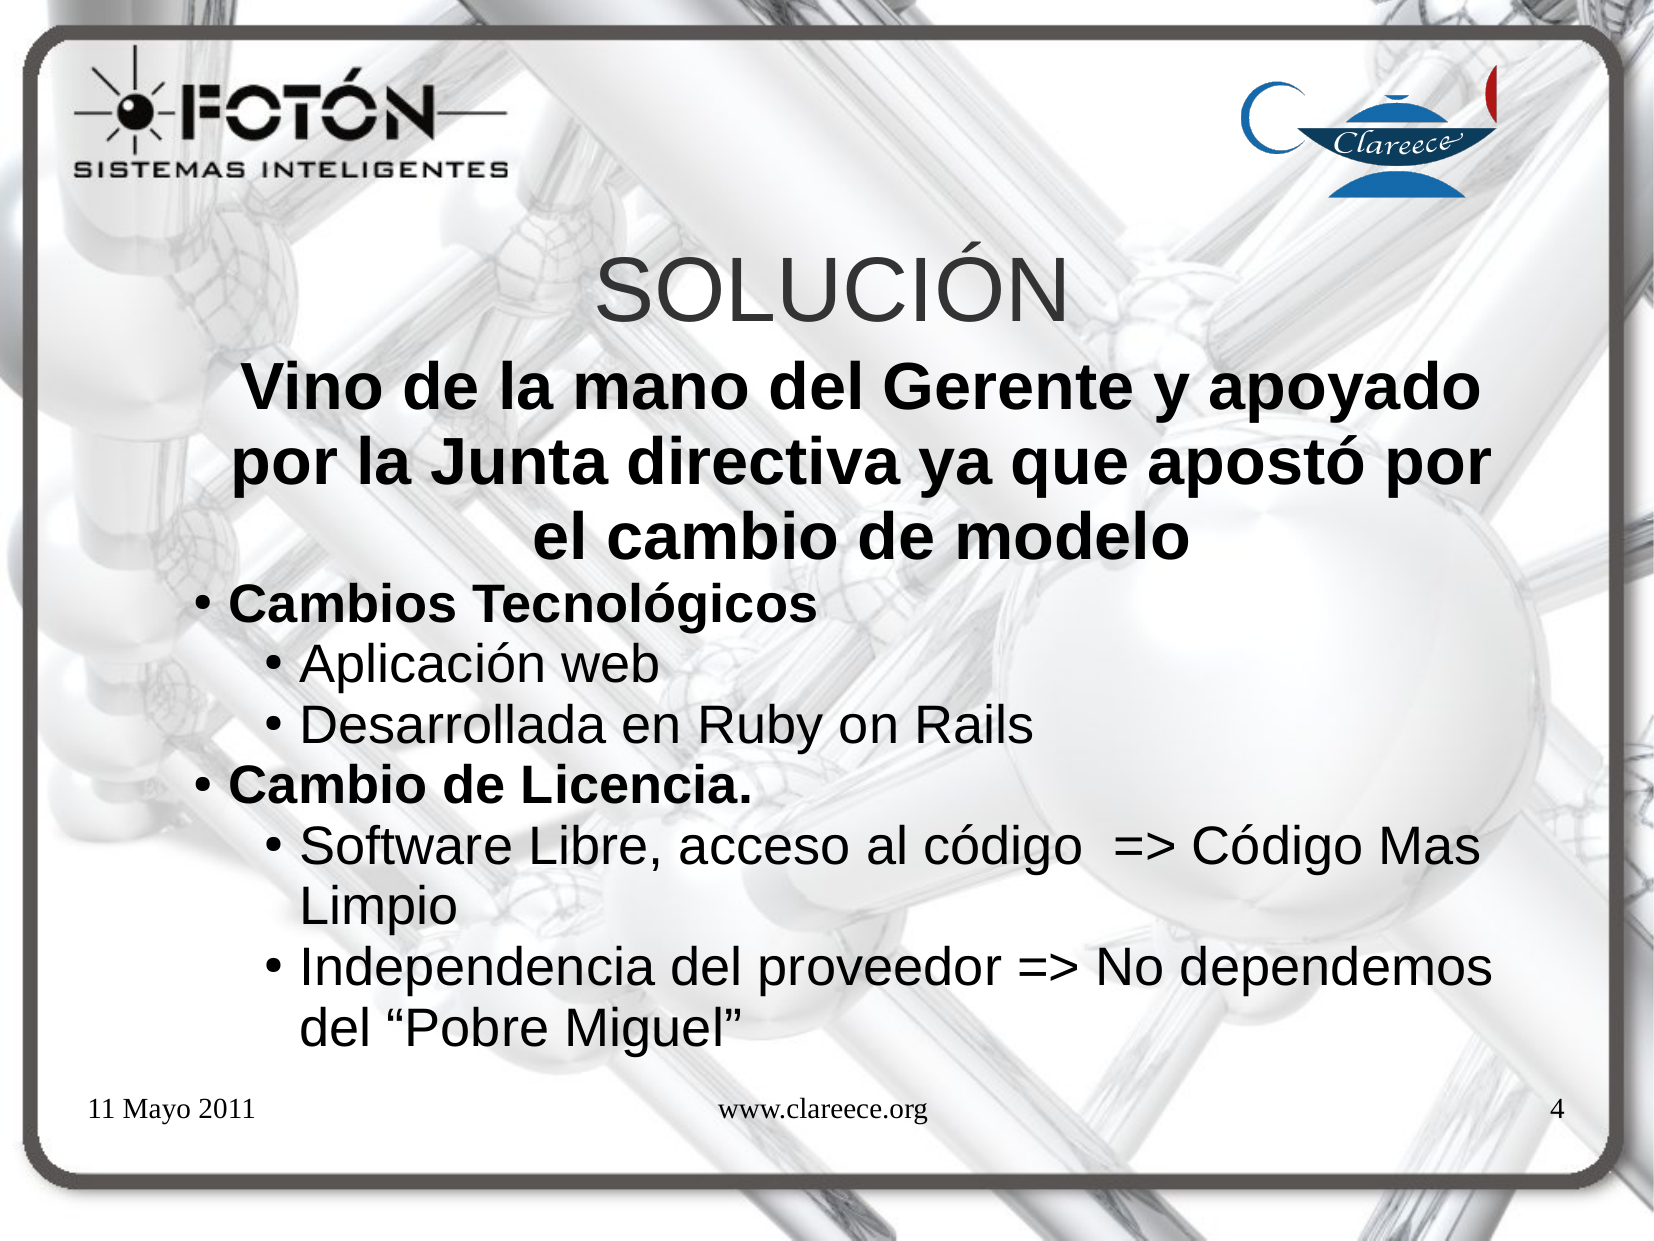

# SOLUCIÓN
Vino de la mano del Gerente y apoyado por la Junta directiva ya que apostó por el cambio de modelo
Cambios Tecnológicos
Aplicación web
Desarrollada en Ruby on Rails
Cambio de Licencia.
Software Libre, acceso al código => Código Mas Limpio
Independencia del proveedor => No dependemos del “Pobre Miguel”
11 Mayo 2011
www.clareece.org
4